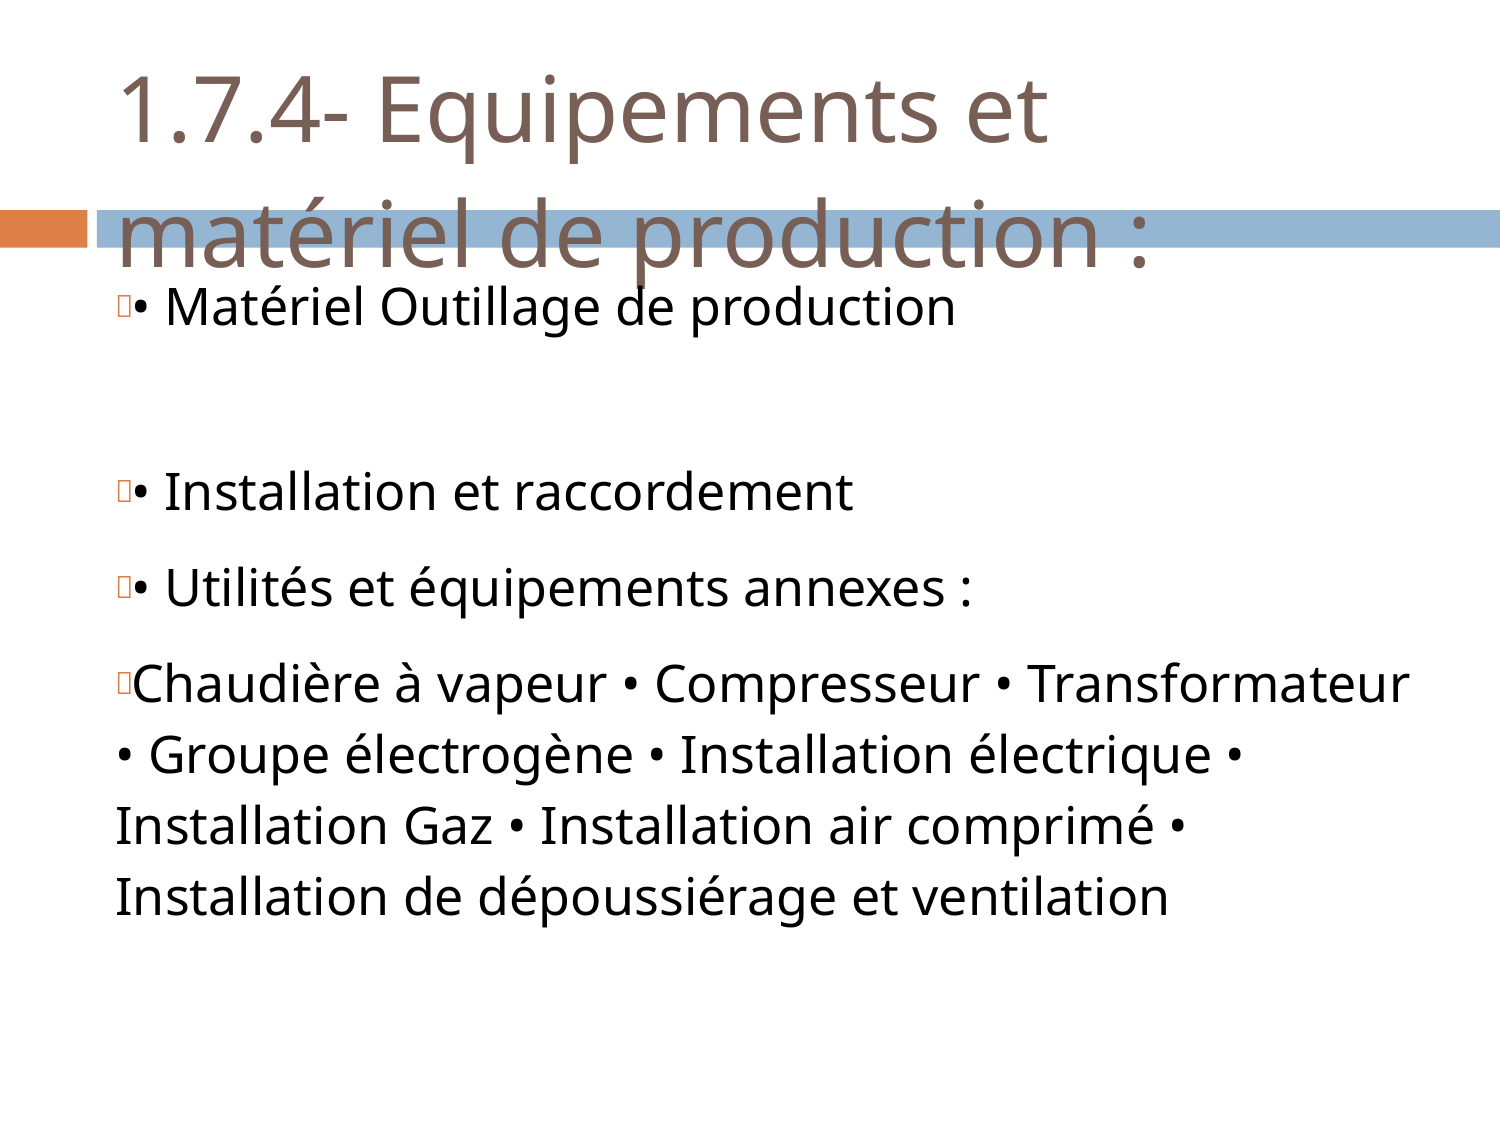

# 1.7.4- Equipements et matériel de production :
• Matériel Outillage de production
• Installation et raccordement
• Utilités et équipements annexes :
Chaudière à vapeur • Compresseur • Transformateur • Groupe électrogène • Installation électrique • Installation Gaz • Installation air comprimé • Installation de dépoussiérage et ventilation